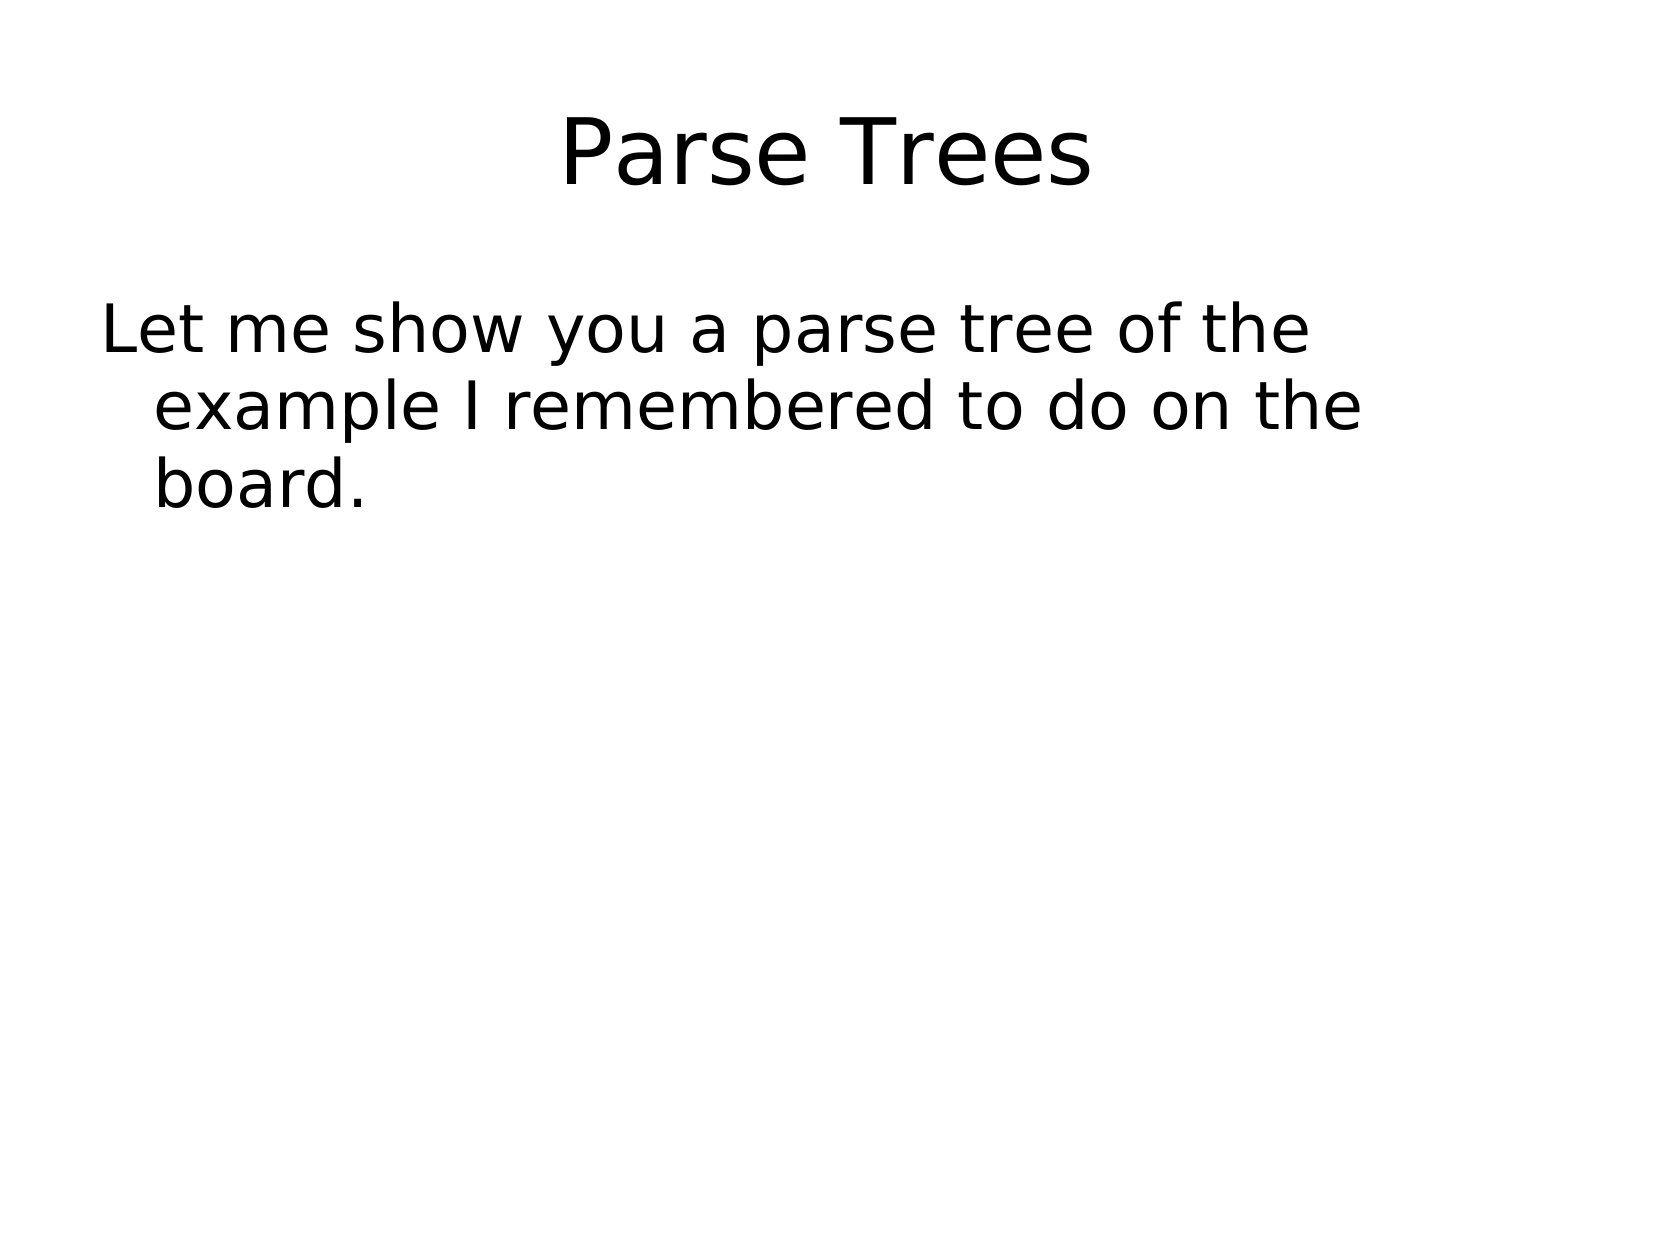

# Parse Trees
Let me show you a parse tree of the example I remembered to do on the board.